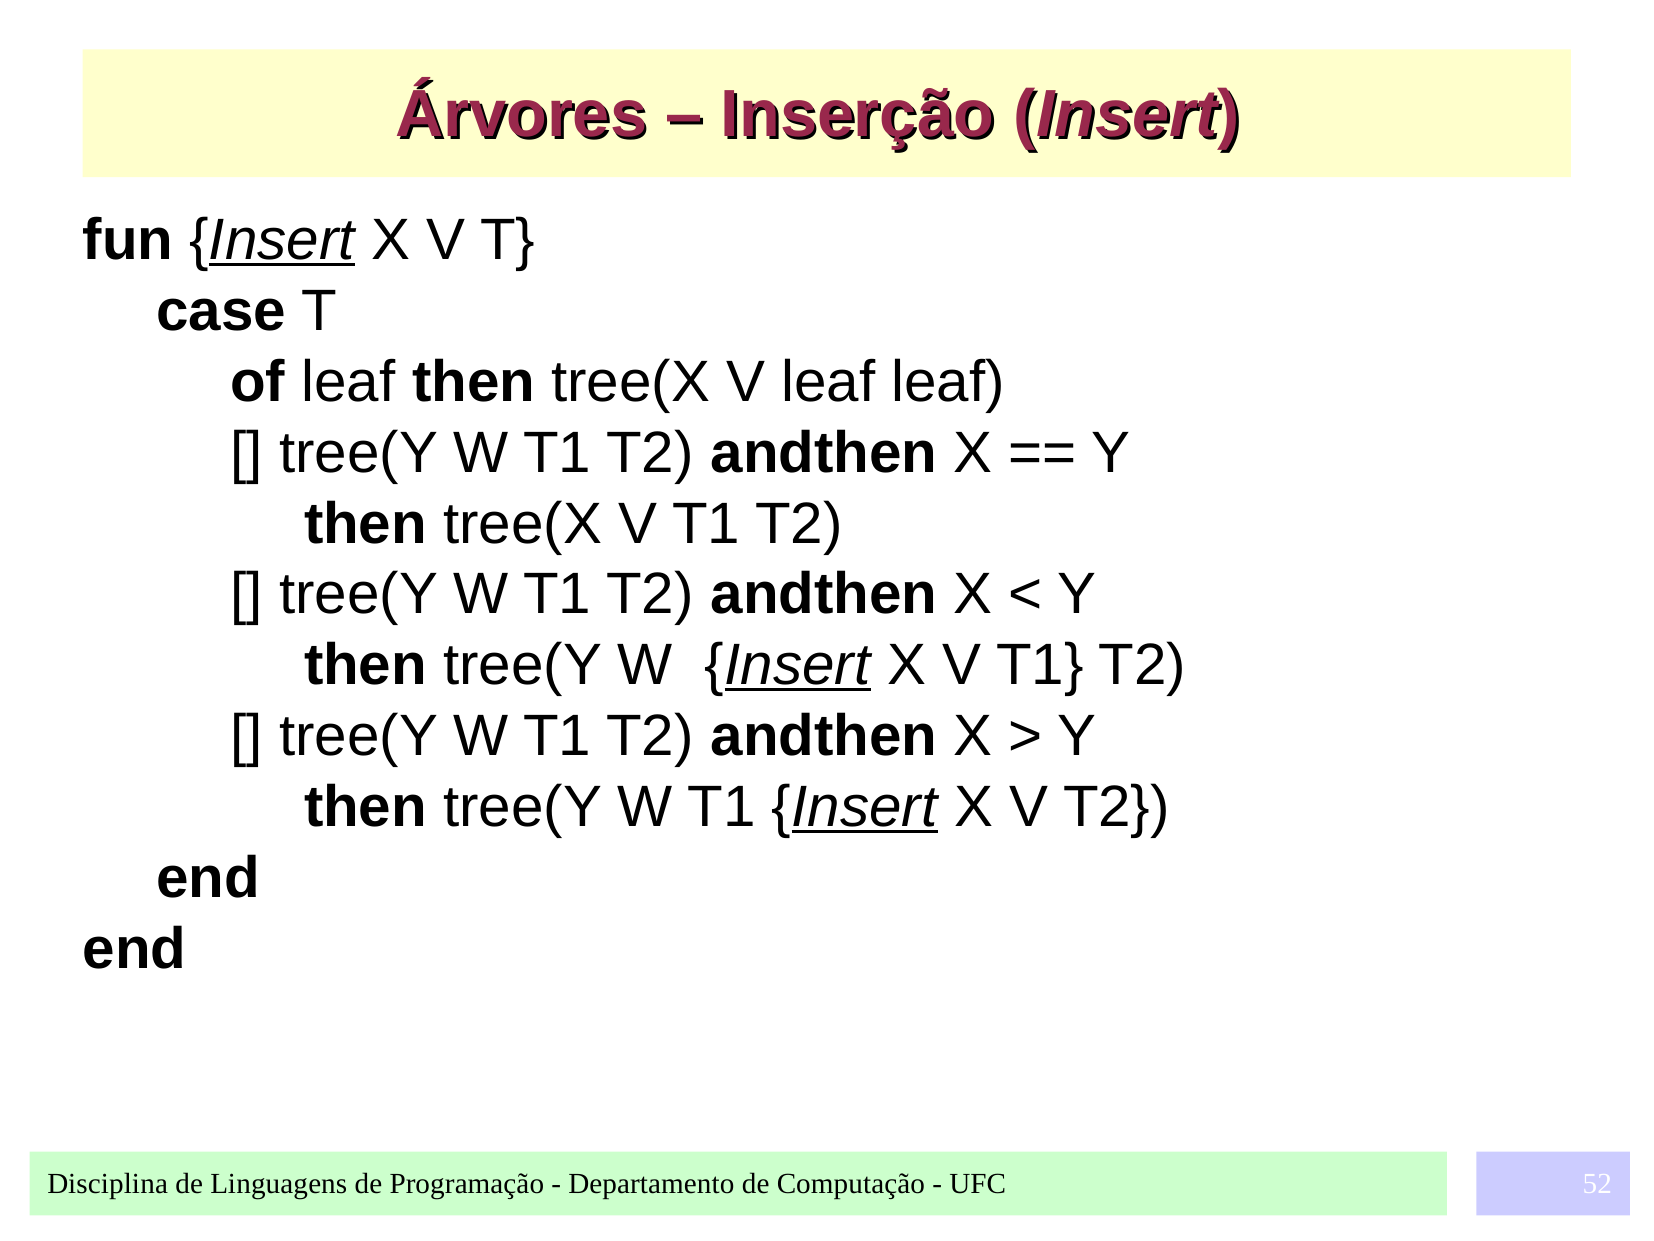

# Árvores – Inserção (Insert)
fun {Insert X V T}
	case T
		of leaf then tree(X V leaf leaf)
		[] tree(Y W T1 T2) andthen X == Y
			then tree(X V T1 T2)
		[] tree(Y W T1 T2) andthen X < Y
			then tree(Y W {Insert X V T1} T2)
		[] tree(Y W T1 T2) andthen X > Y
			then tree(Y W T1 {Insert X V T2})
	end
end
Disciplina de Linguagens de Programação - Departamento de Computação - UFC
52